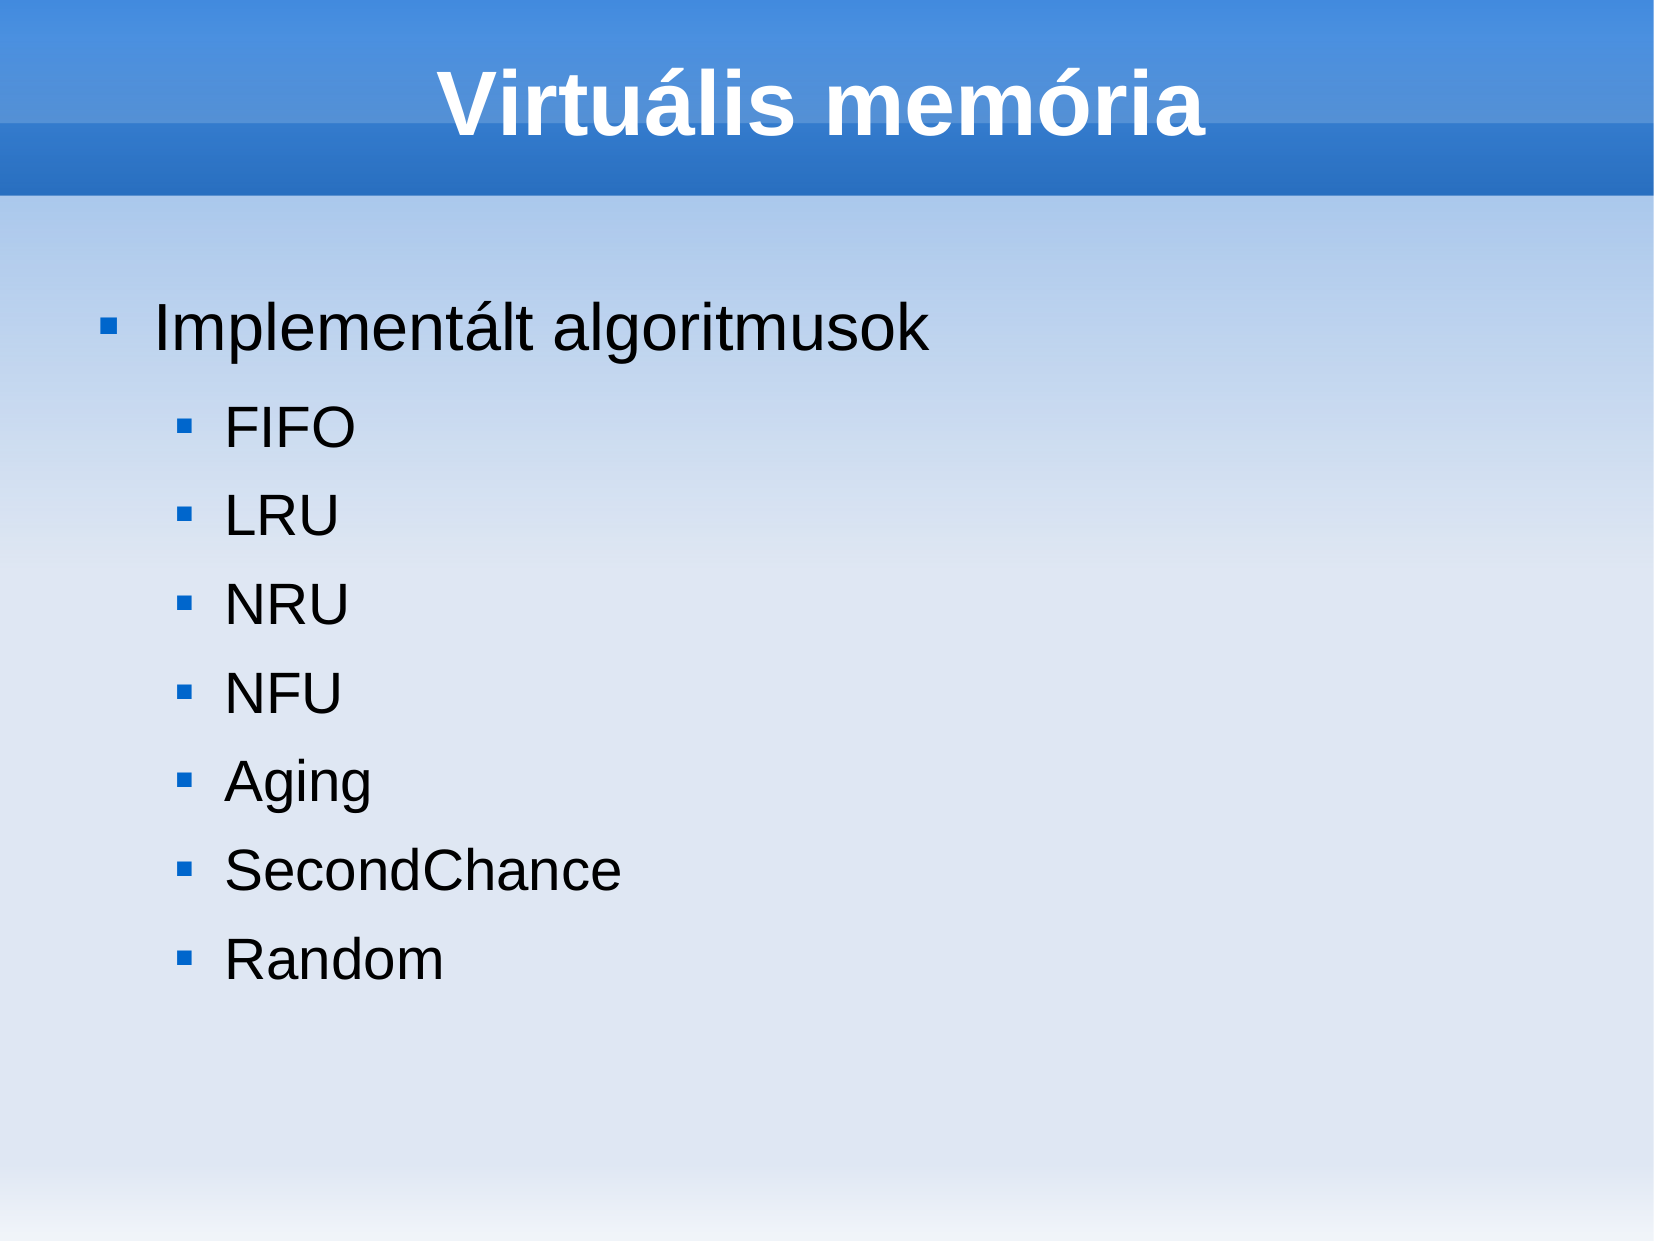

# Virtuális memória
Implementált algoritmusok
FIFO
LRU
NRU
NFU
Aging
SecondChance
Random